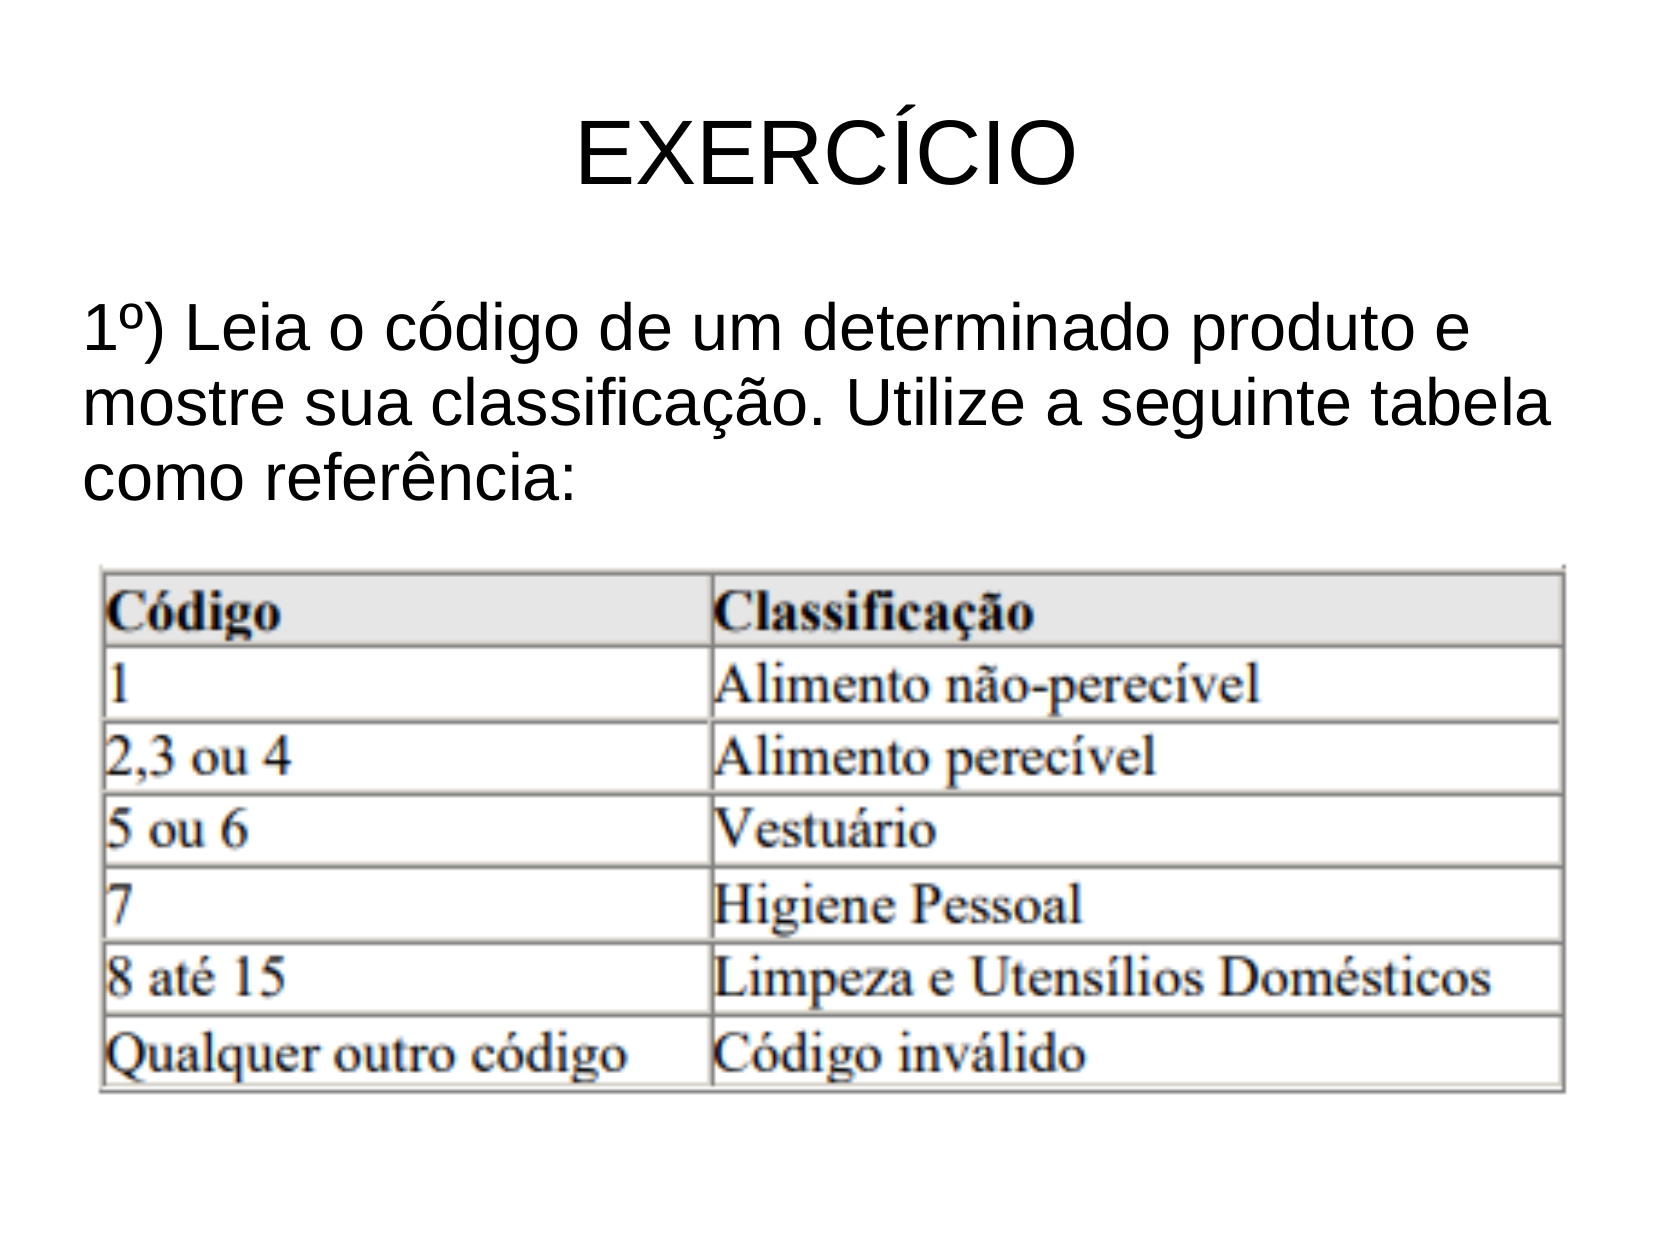

# EXERCÍCIO
1º) Leia o código de um determinado produto e mostre sua classificação. Utilize a seguinte tabela como referência: